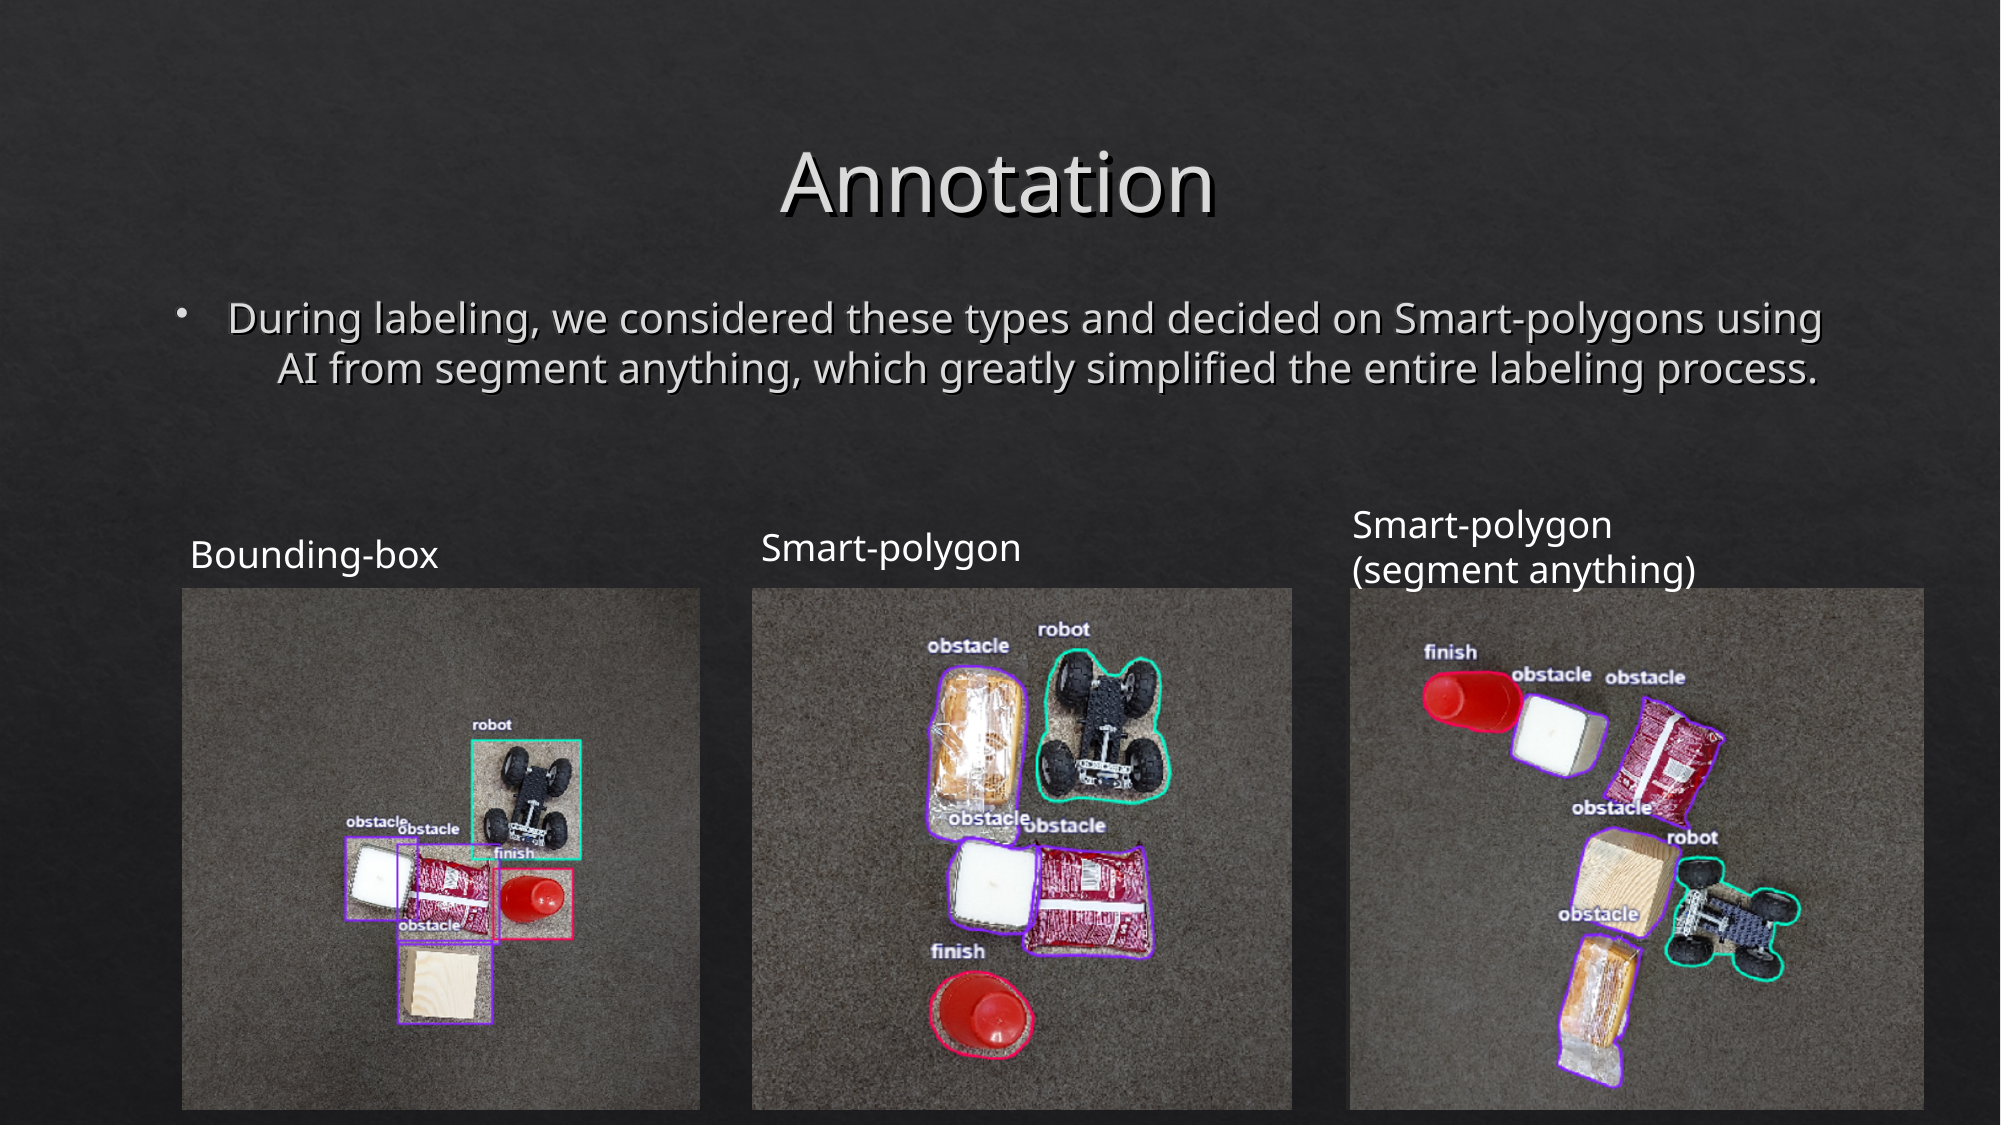

# Annotation
During labeling, we considered these types and decided on Smart-polygons using AI from segment anything, which greatly simplified the entire labeling process.
Smart-polygon (segment anything)
Smart-polygon
Bounding-box